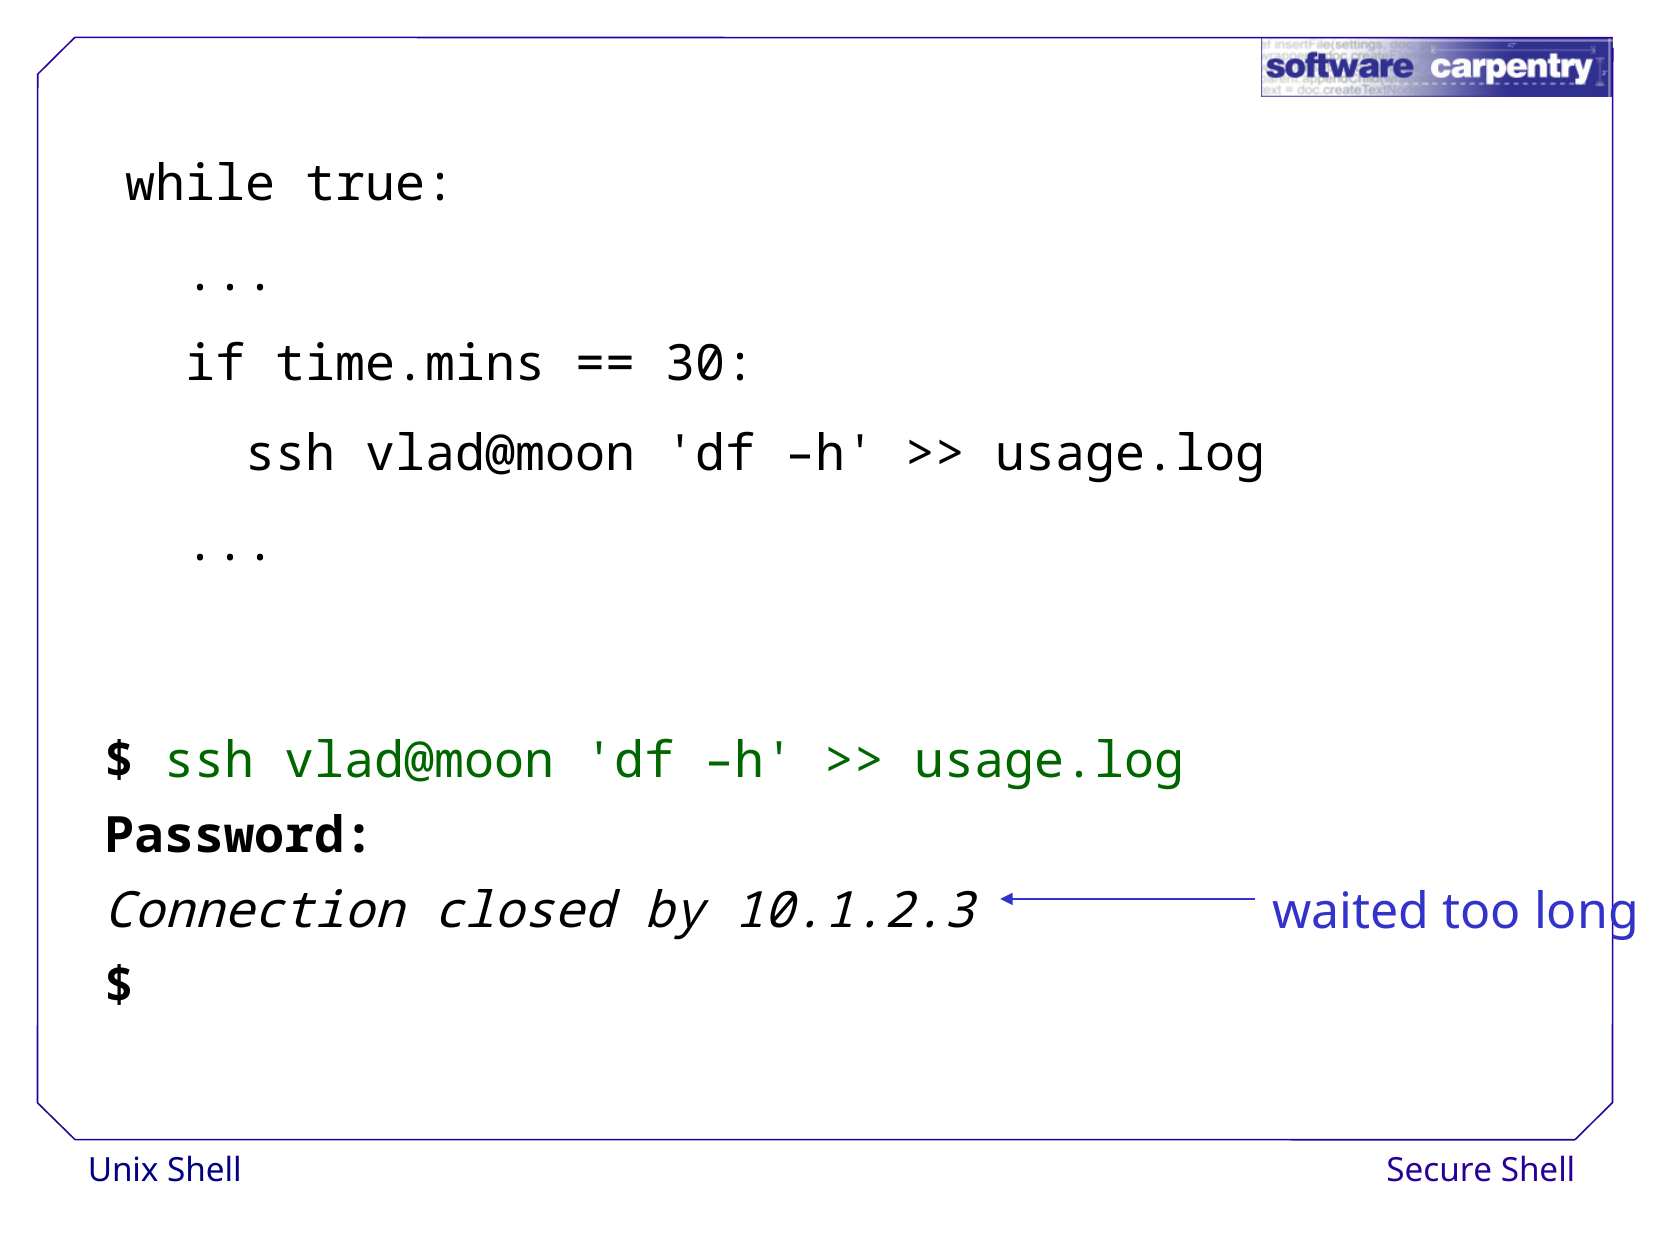

while true:
 ...
 if time.mins == 30:
 ssh vlad@moon 'df –h' >> usage.log
 ...
$ ssh vlad@moon 'df –h' >> usage.log
Password:
Connection closed by 10.1.2.3
$
waited too long